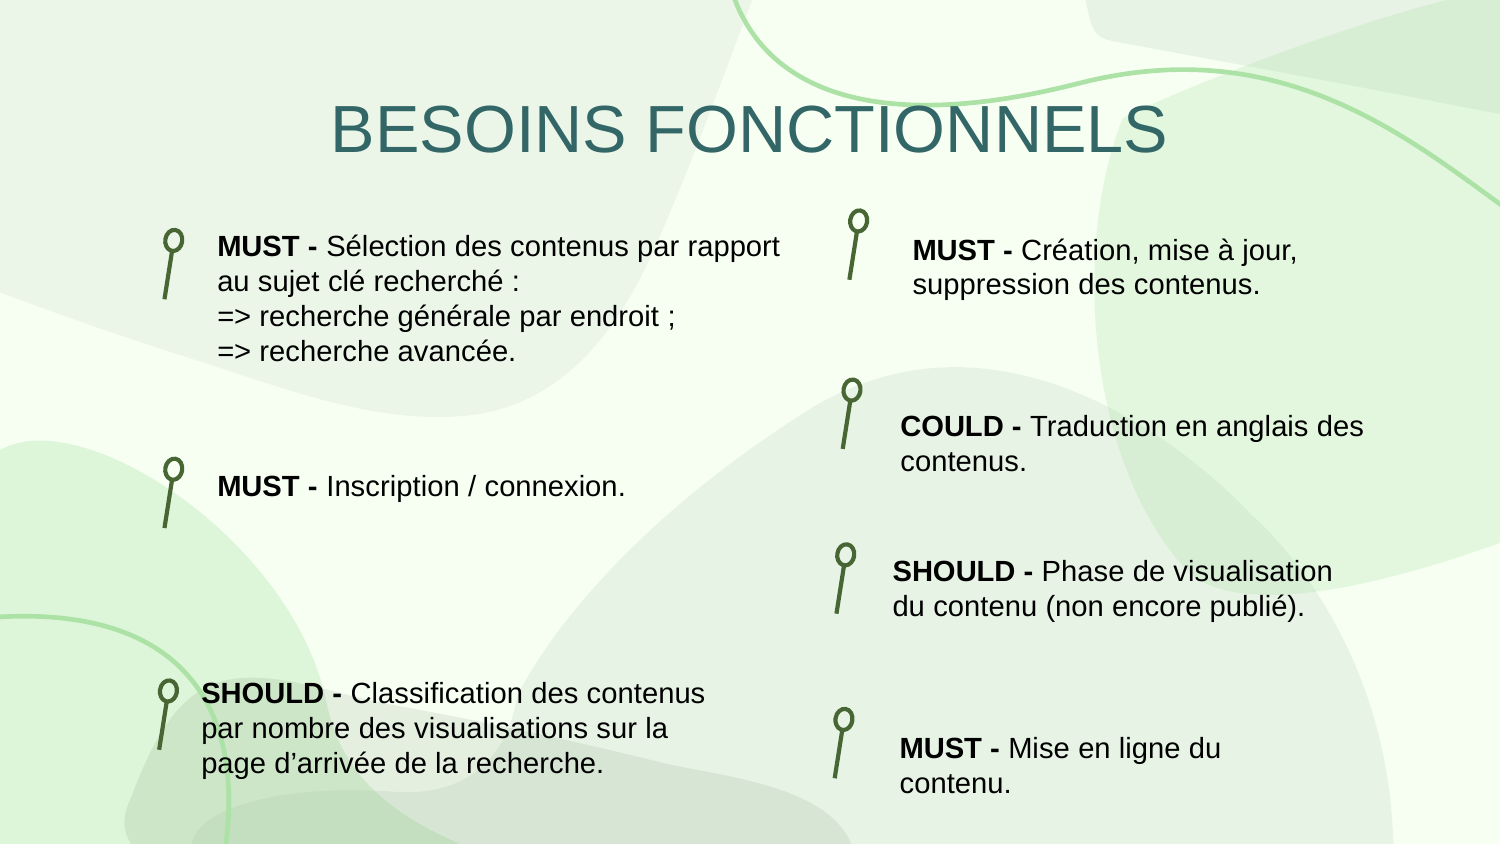

BESOINS FONCTIONNELS
MUST - Sélection des contenus par rapport au sujet clé recherché :
=> recherche générale par endroit ;
=> recherche avancée.
MUST - Création, mise à jour, suppression des contenus.
COULD - Traduction en anglais des contenus.
MUST - Inscription / connexion.
# SHOULD - Phase de visualisation du contenu (non encore publié).
SHOULD - Classification des contenus par nombre des visualisations sur la page d’arrivée de la recherche.
MUST - Mise en ligne du contenu.